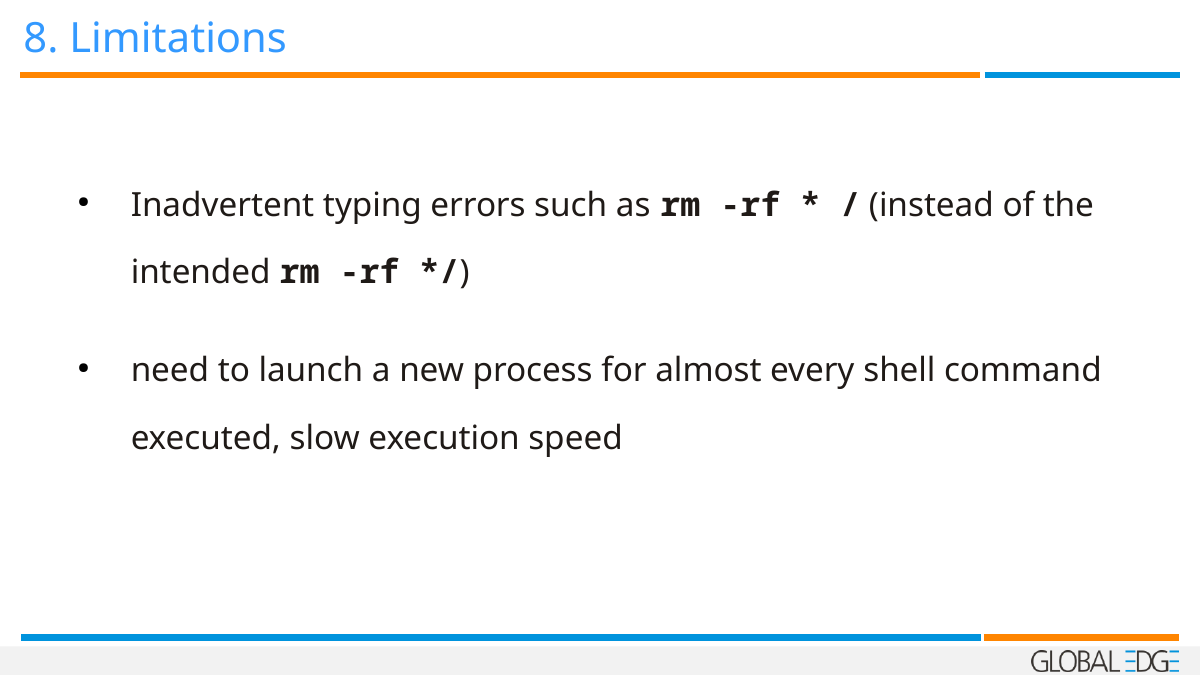

# 8. Limitations
Inadvertent typing errors such as rm -rf * / (instead of the intended rm -rf */)
need to launch a new process for almost every shell command executed, slow execution speed